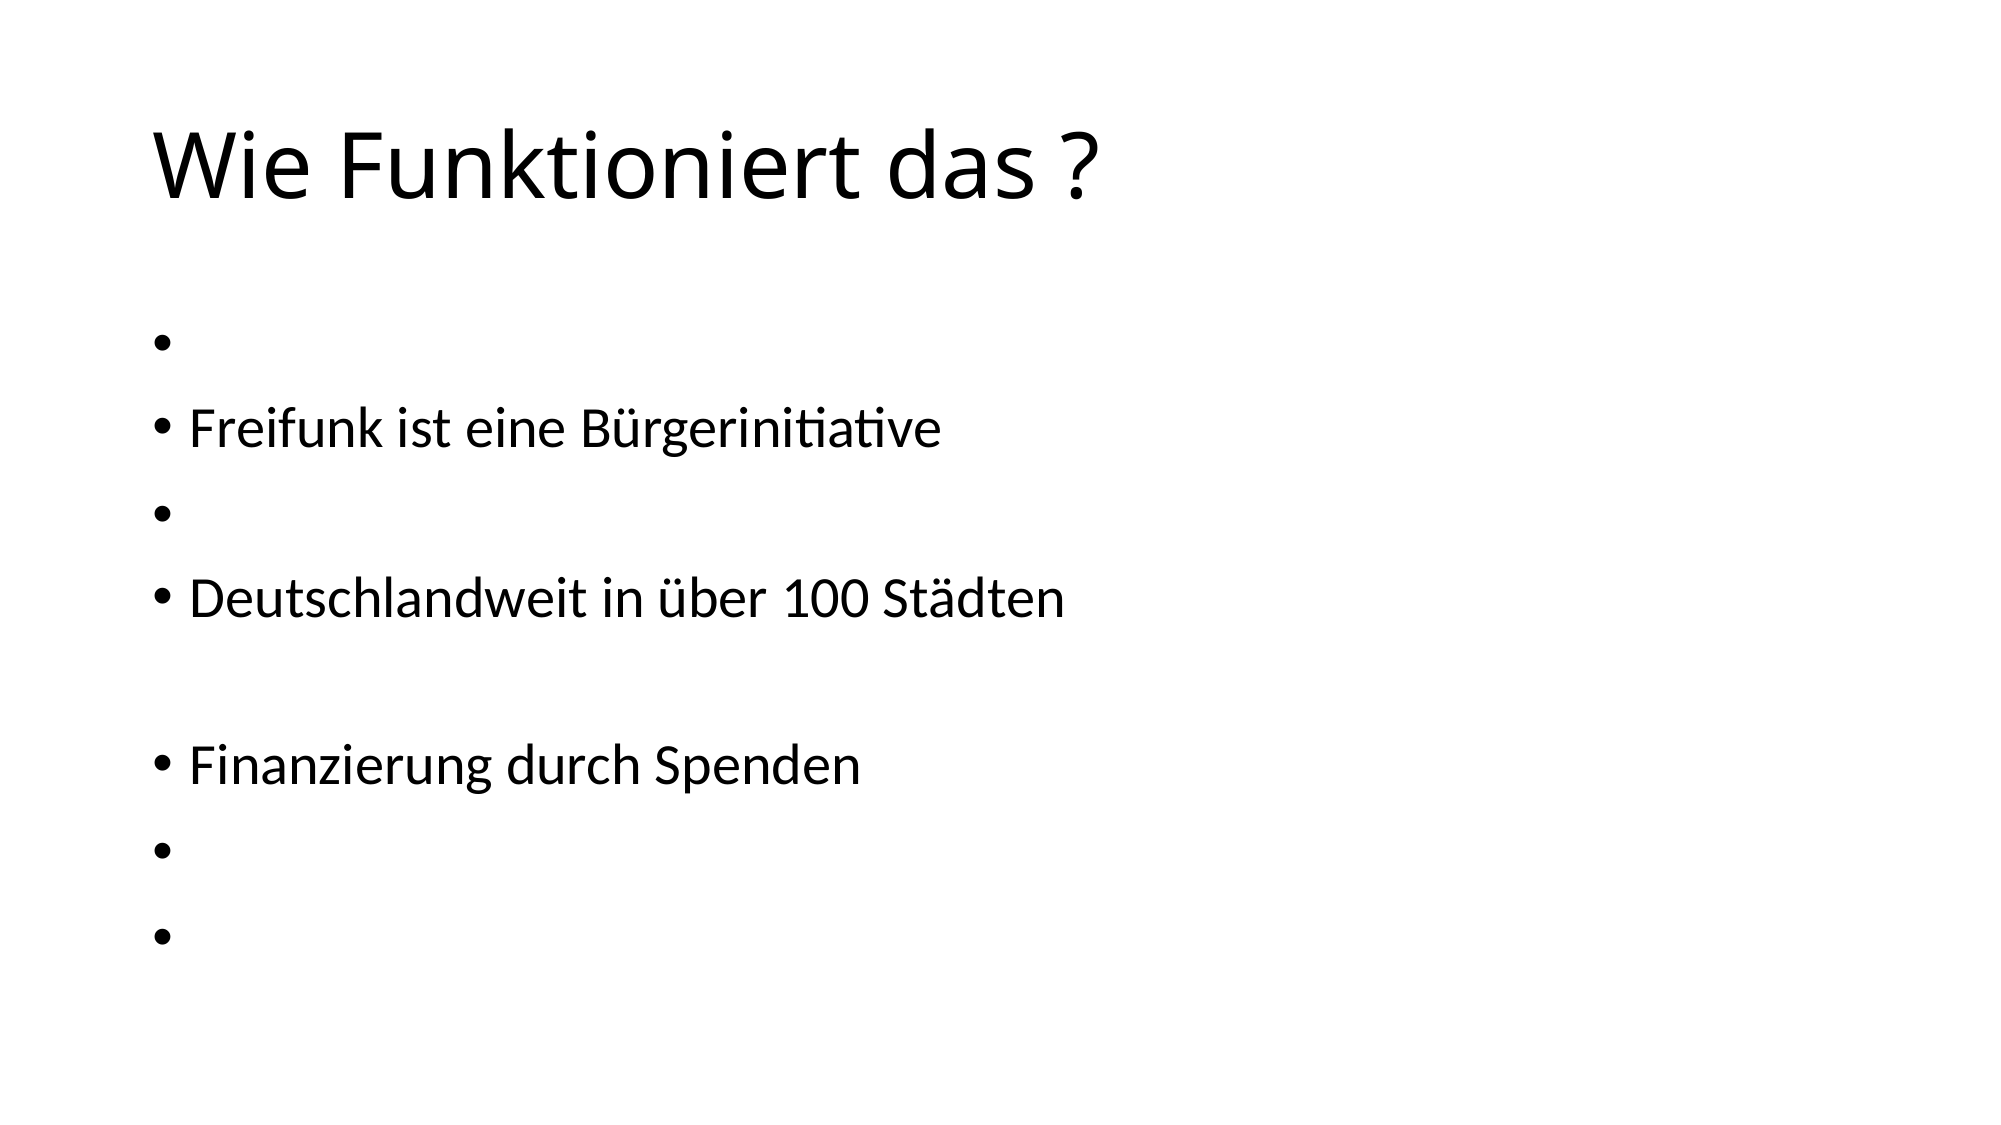

# Wie Funktioniert das ?
Freifunk ist eine Bürgerinitiative
Deutschlandweit in über 100 Städten
Finanzierung durch Spenden